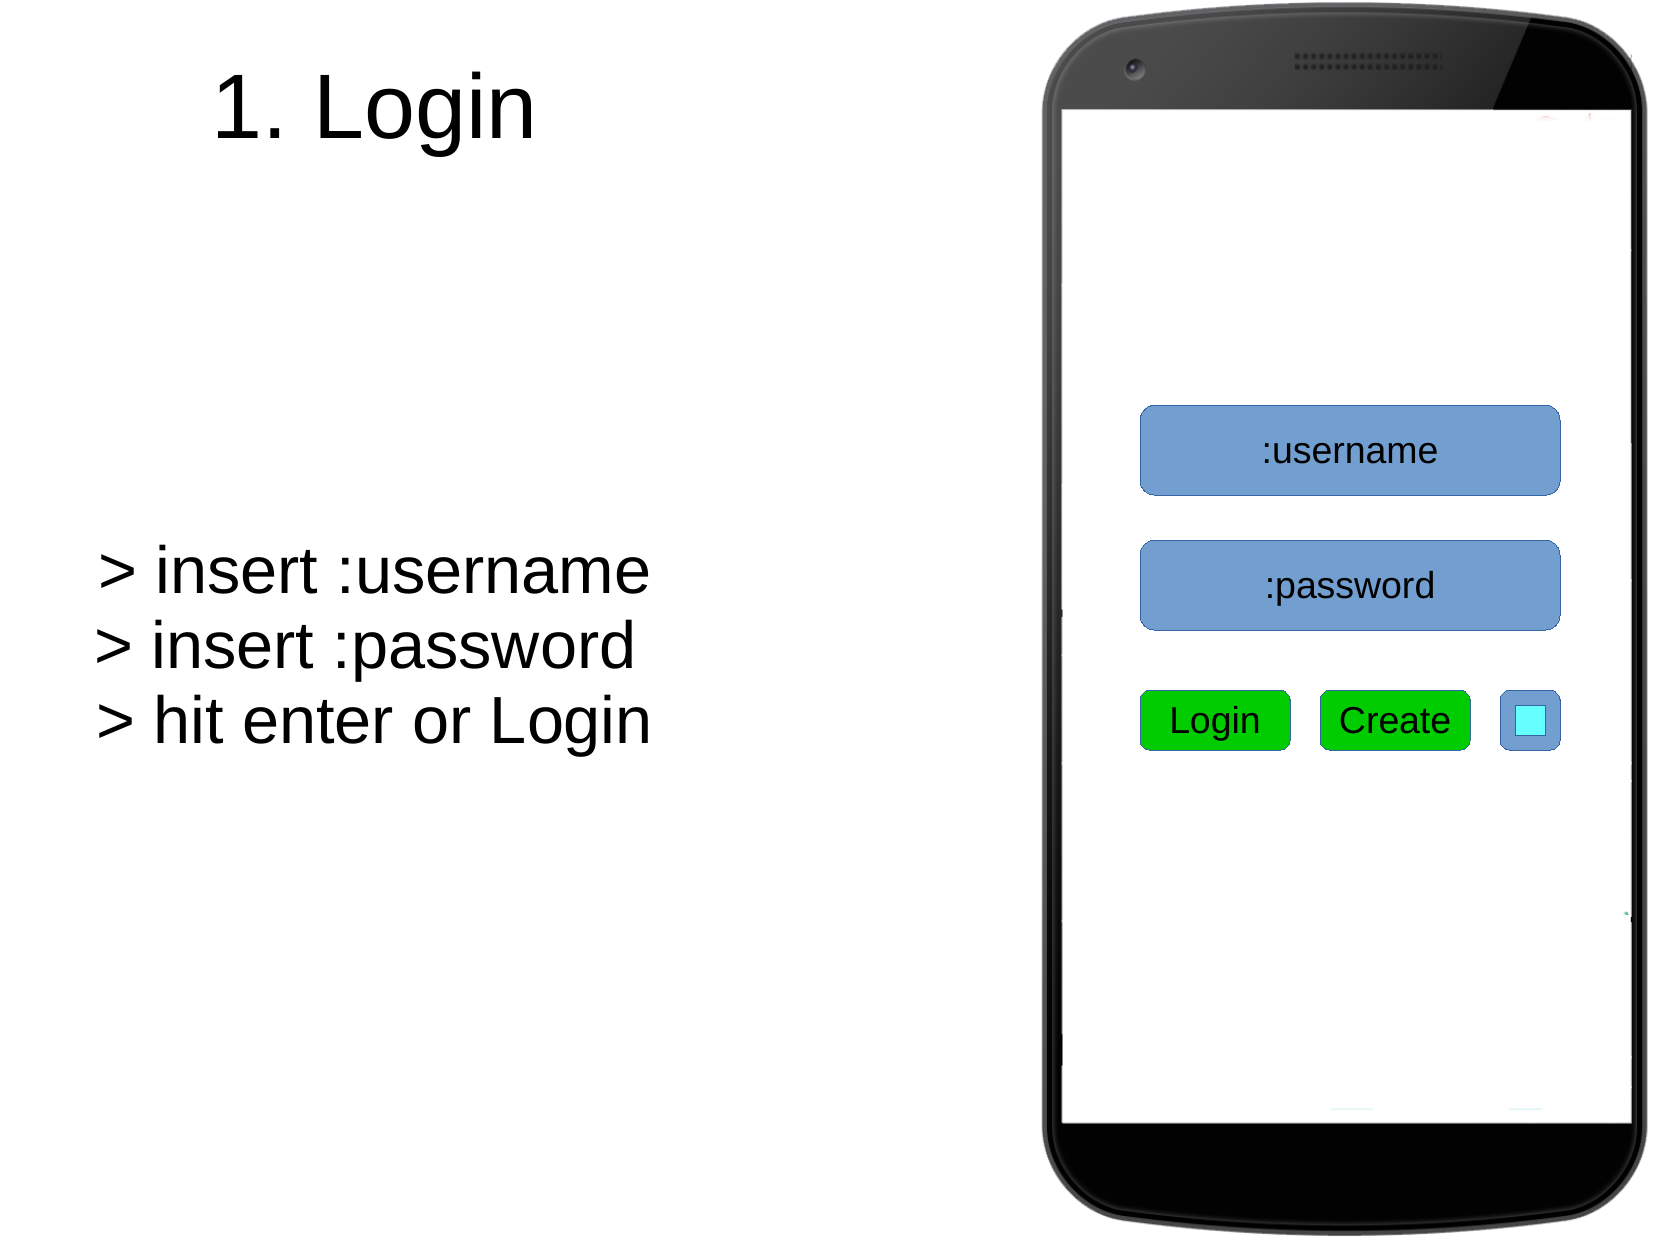

# 1. Login
> insert :username
> insert :password
 > hit enter or Login
:username
:password
Login
Create